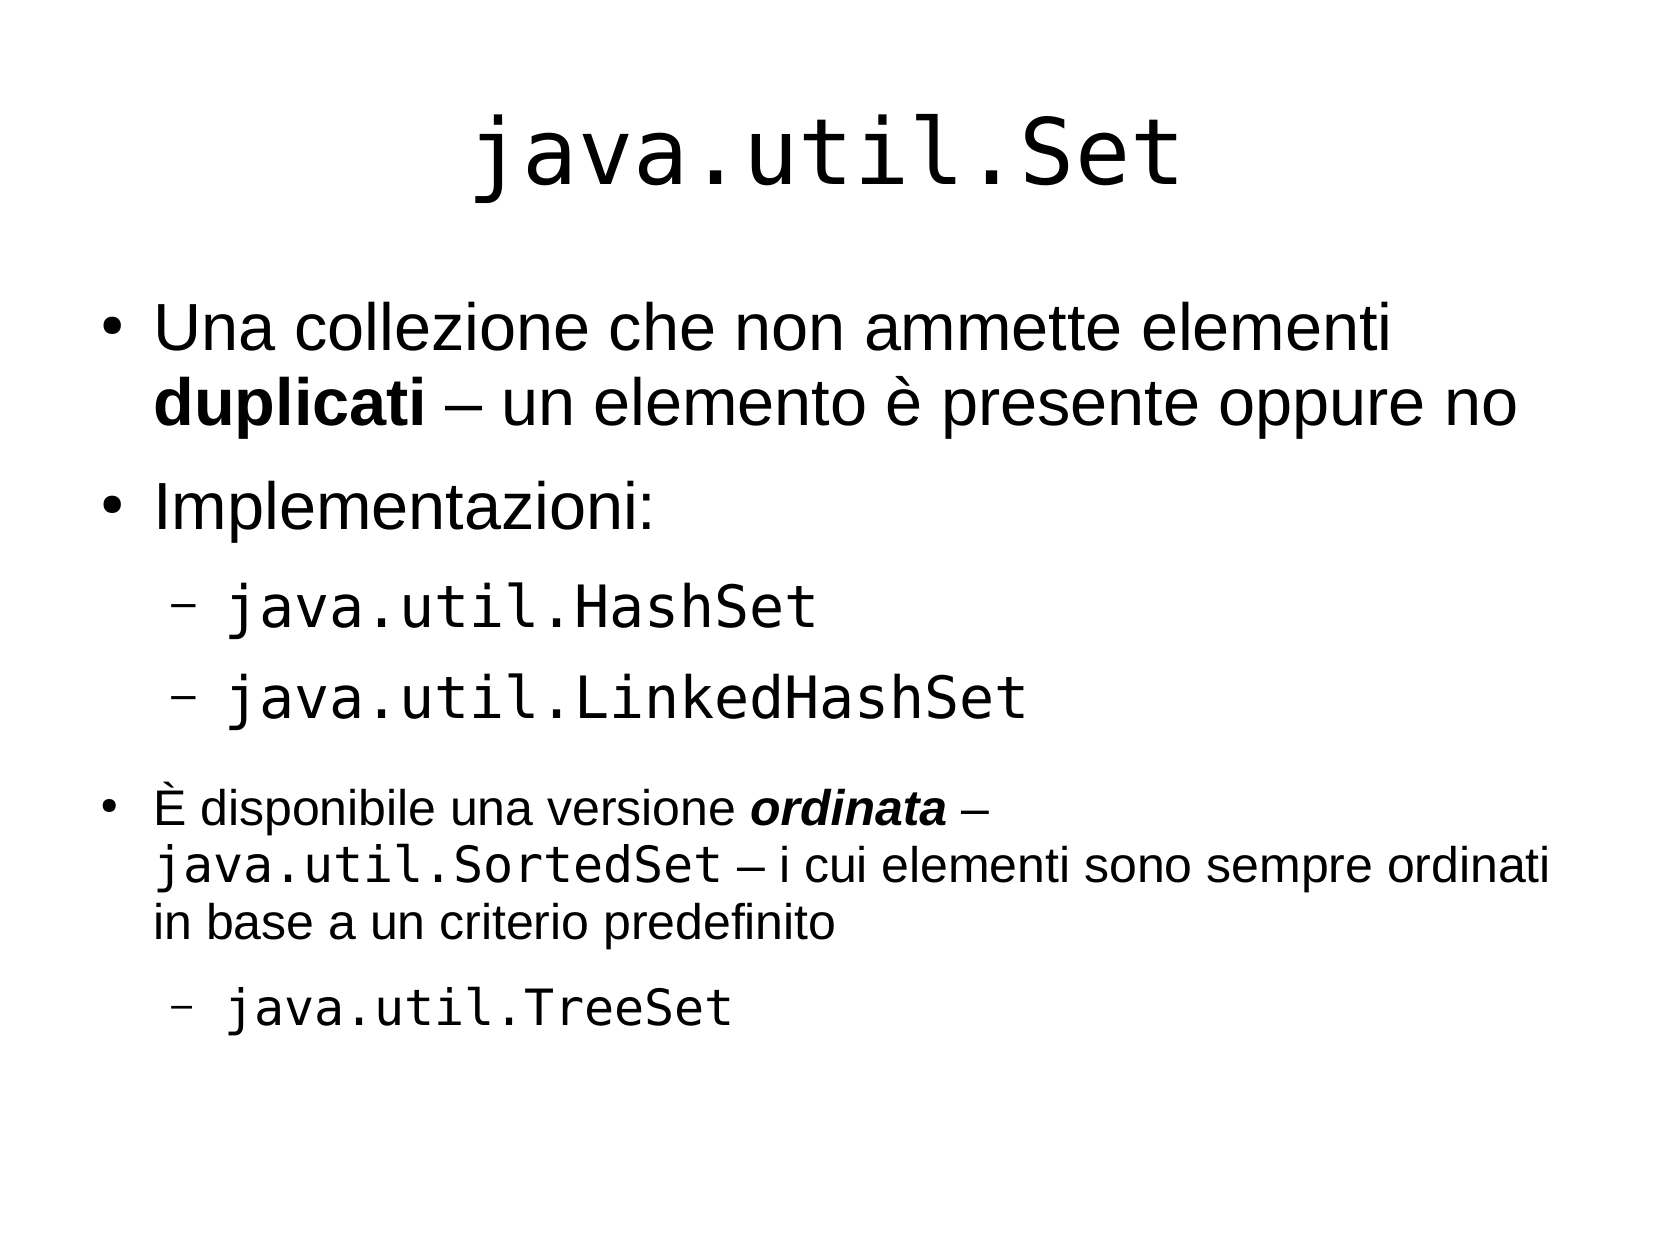

# java.util.Set
Una collezione che non ammette elementi duplicati – un elemento è presente oppure no
Implementazioni:
java.util.HashSet
java.util.LinkedHashSet
È disponibile una versione ordinata – java.util.SortedSet – i cui elementi sono sempre ordinati in base a un criterio predefinito
java.util.TreeSet